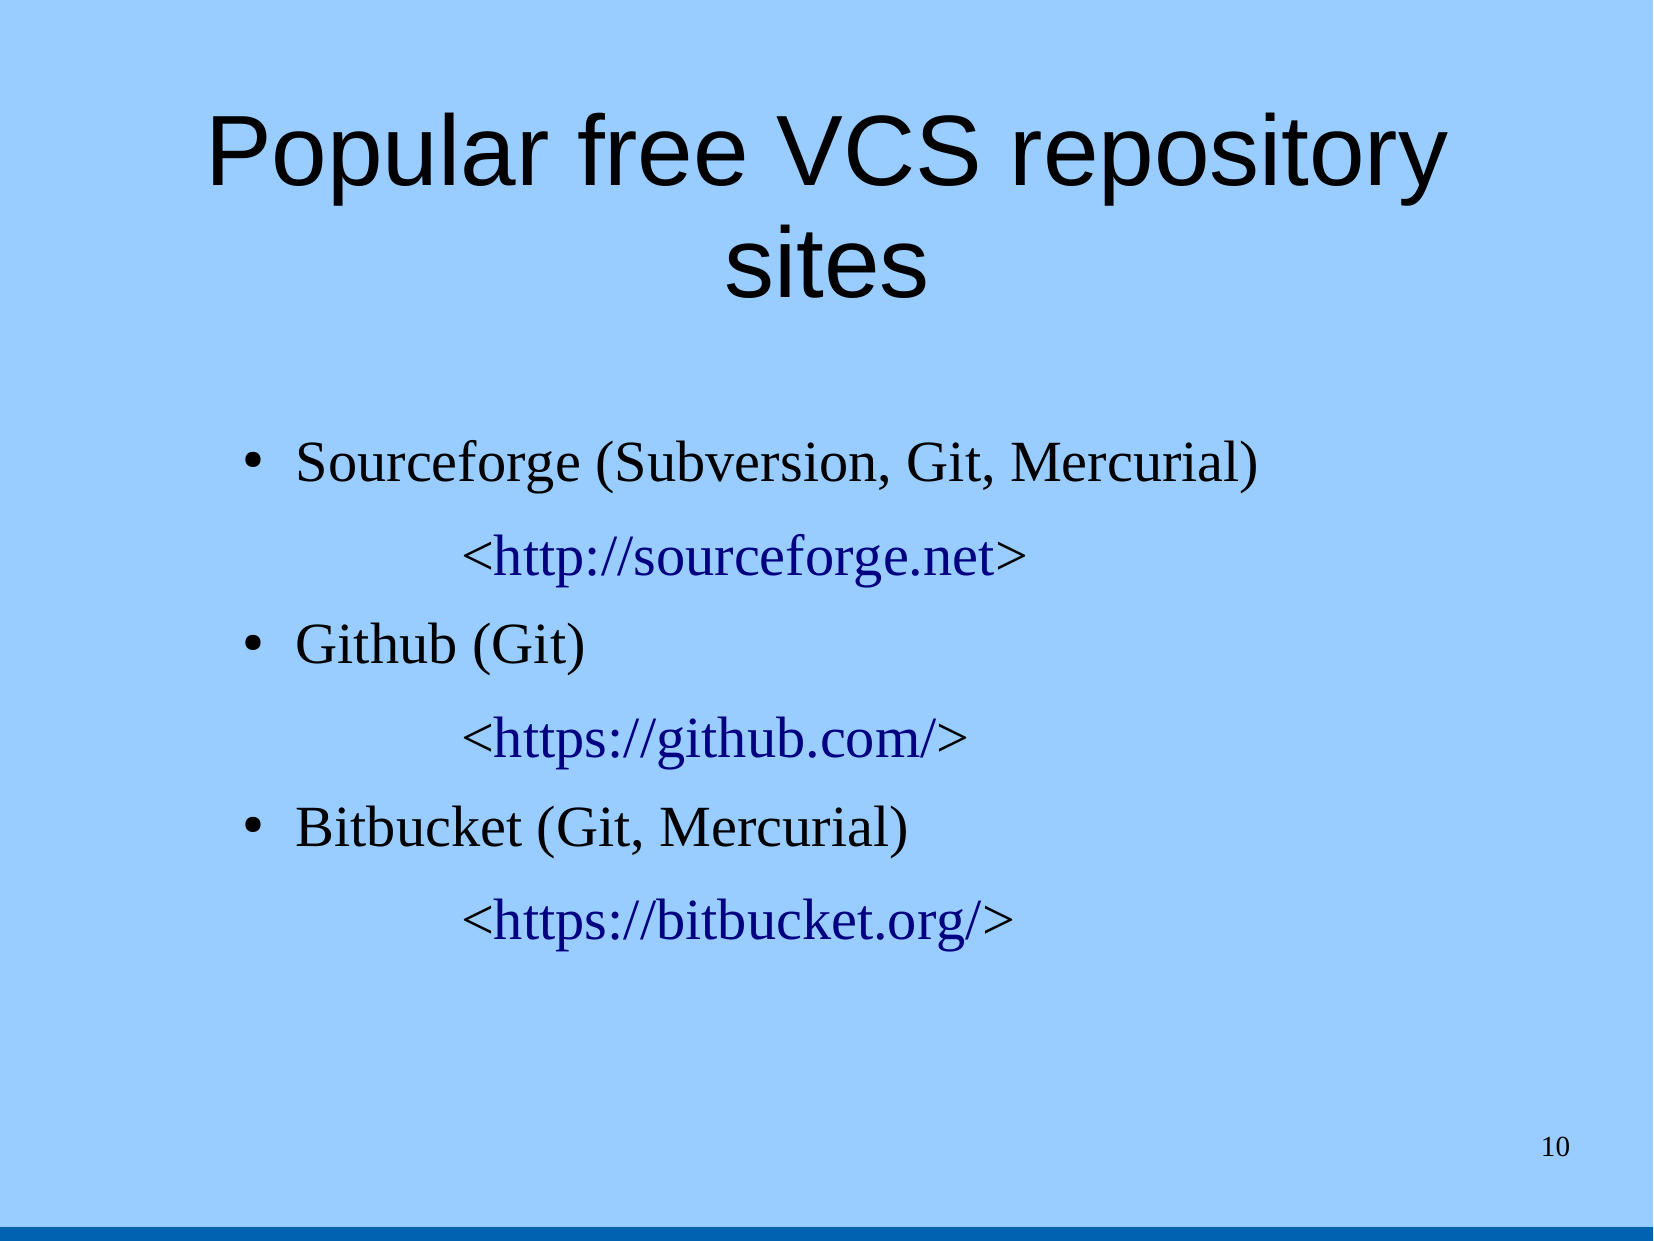

# Popular free VCS repository sites
Sourceforge (Subversion, Git, Mercurial)
<http://sourceforge.net>
Github (Git)
<https://github.com/>
Bitbucket (Git, Mercurial)
<https://bitbucket.org/>
10